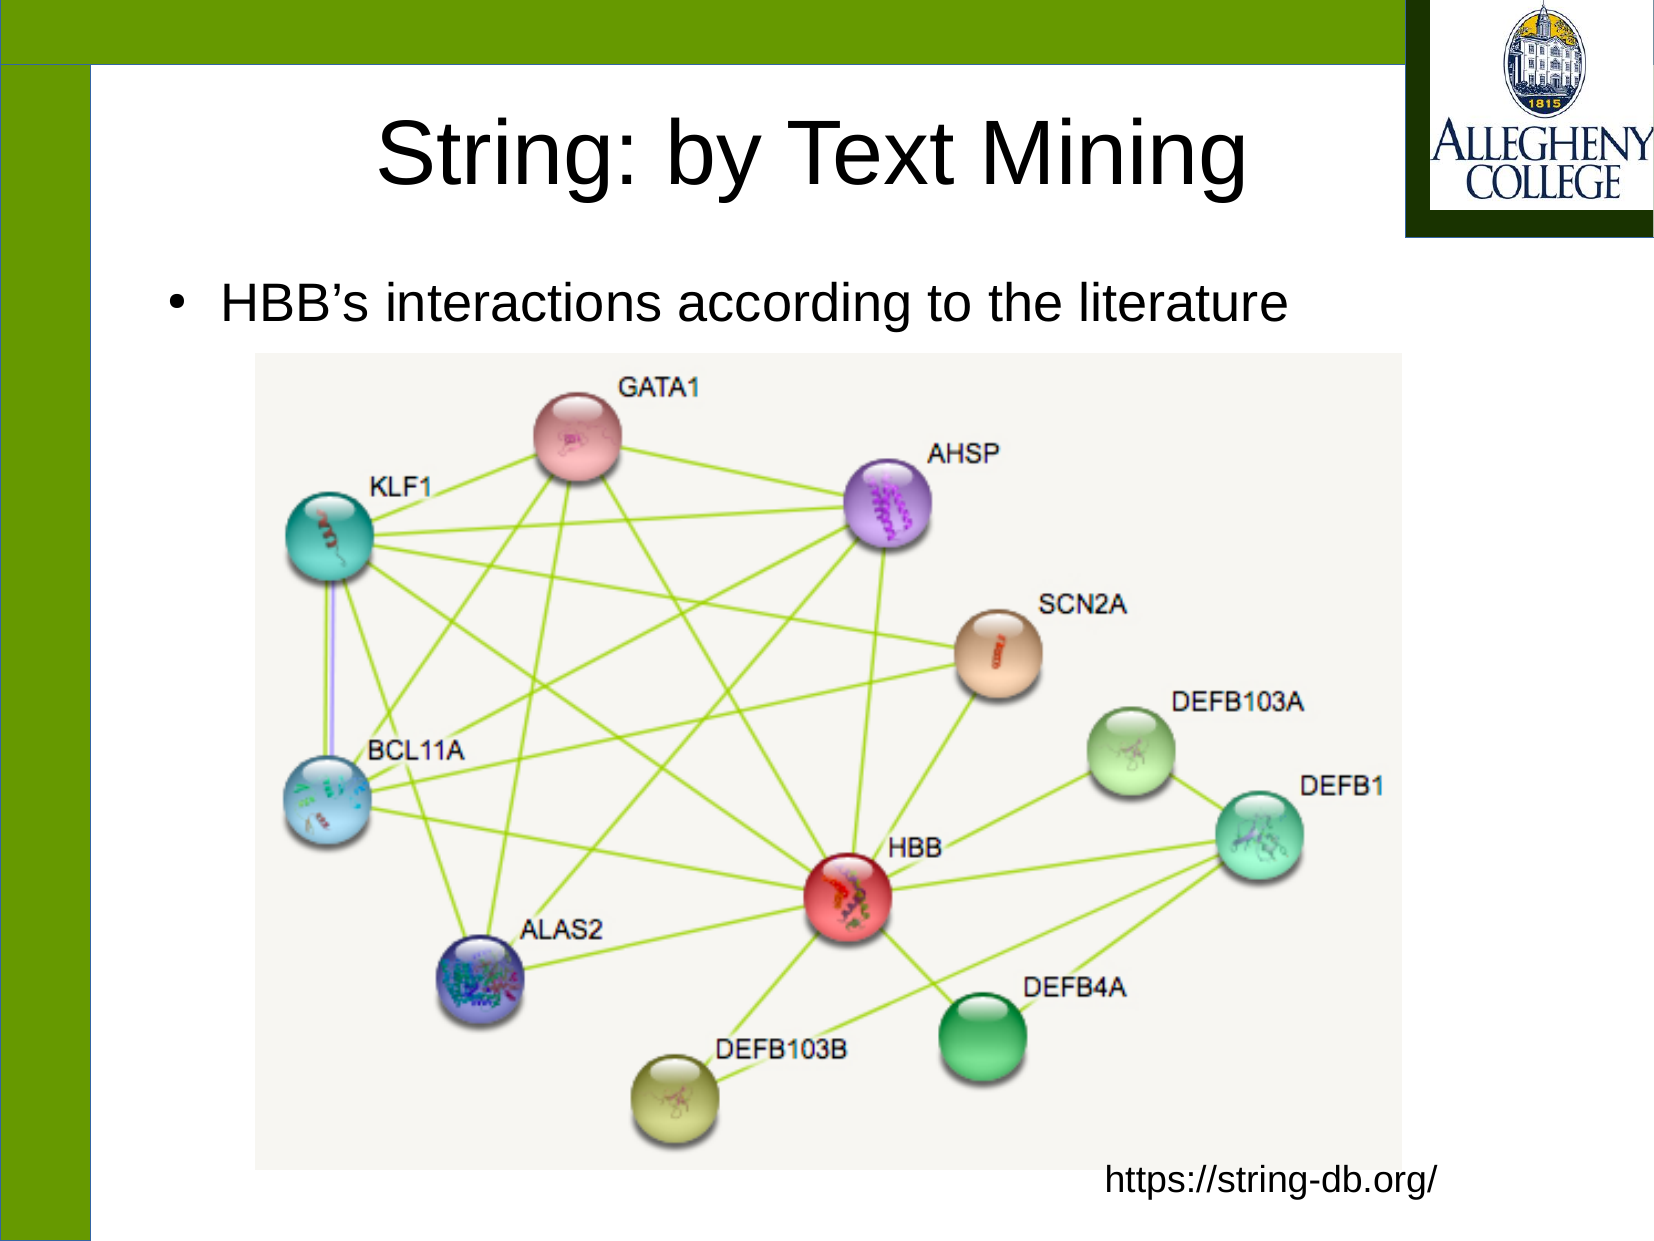

# String: by Text Mining
HBB’s interactions according to the literature
https://string-db.org/